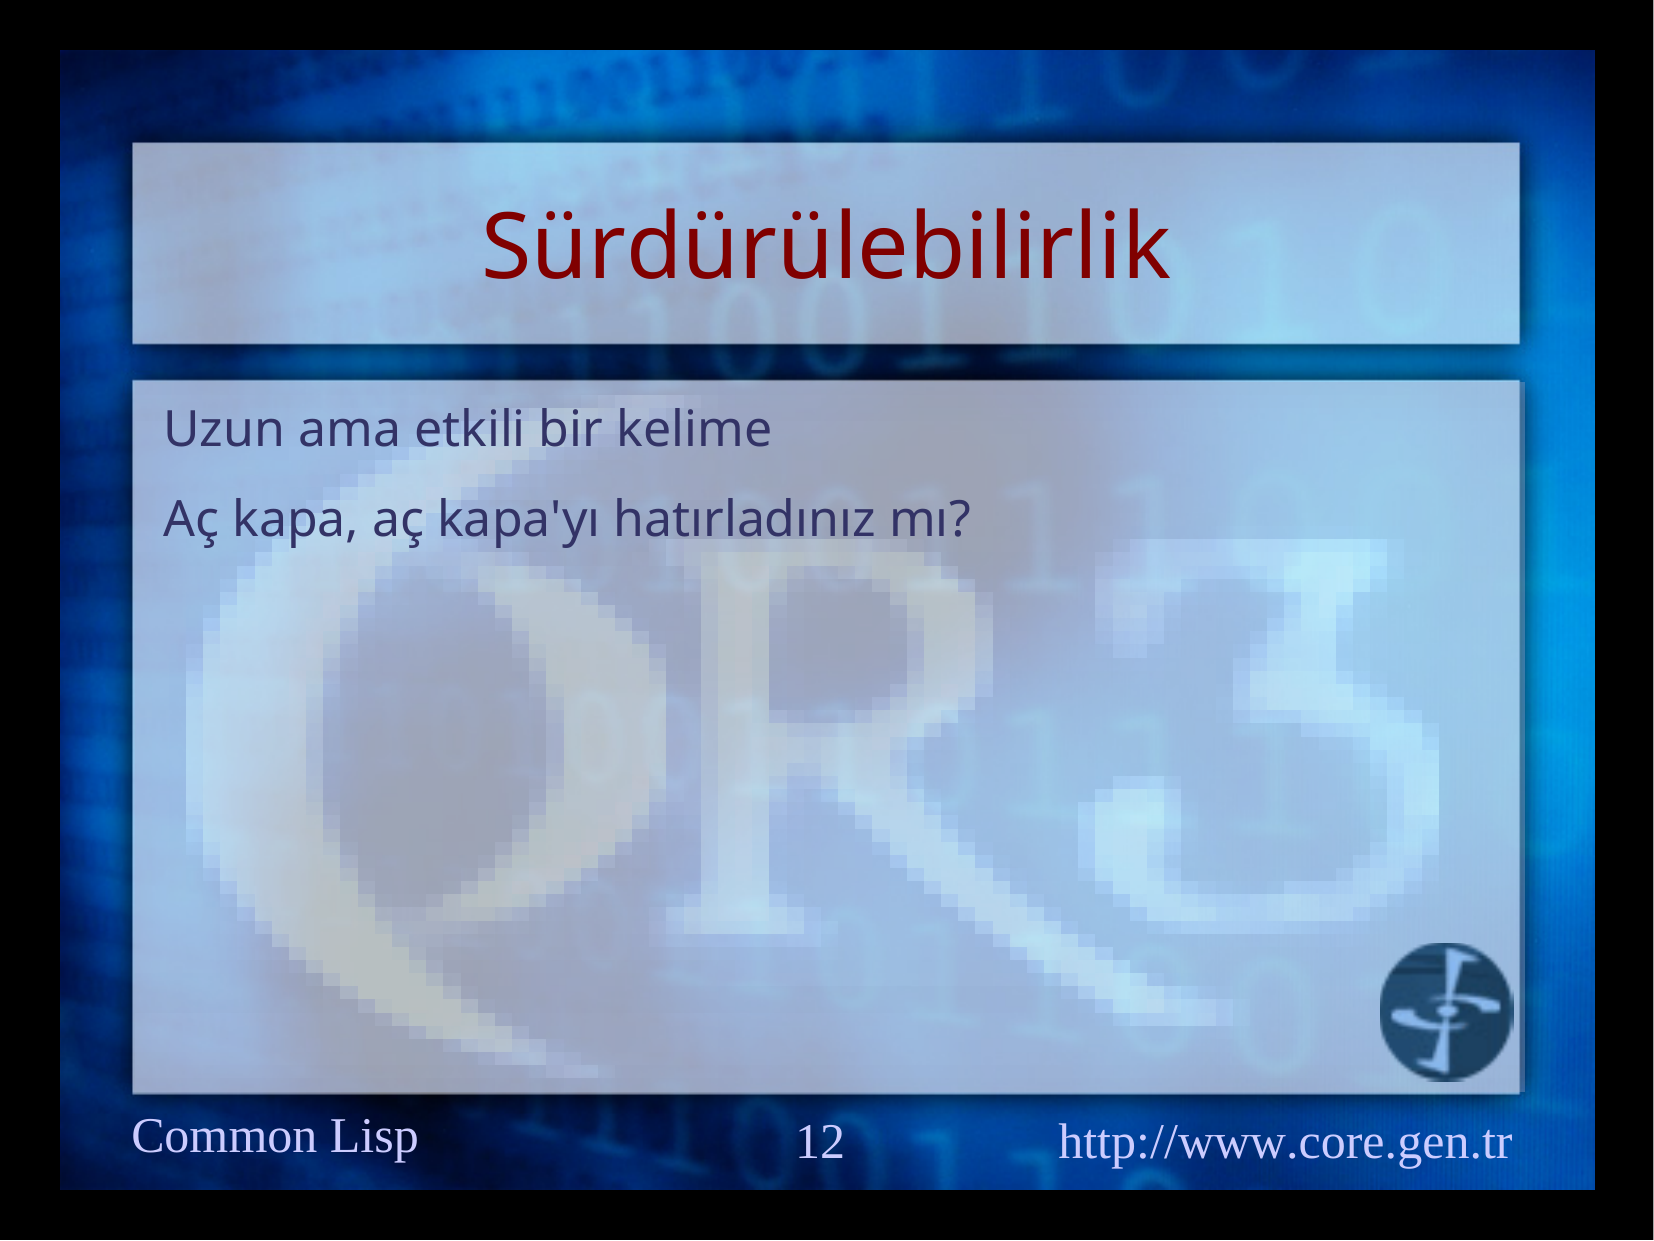

# Sürdürülebilirlik
Uzun ama etkili bir kelime
Aç kapa, aç kapa'yı hatırladınız mı?